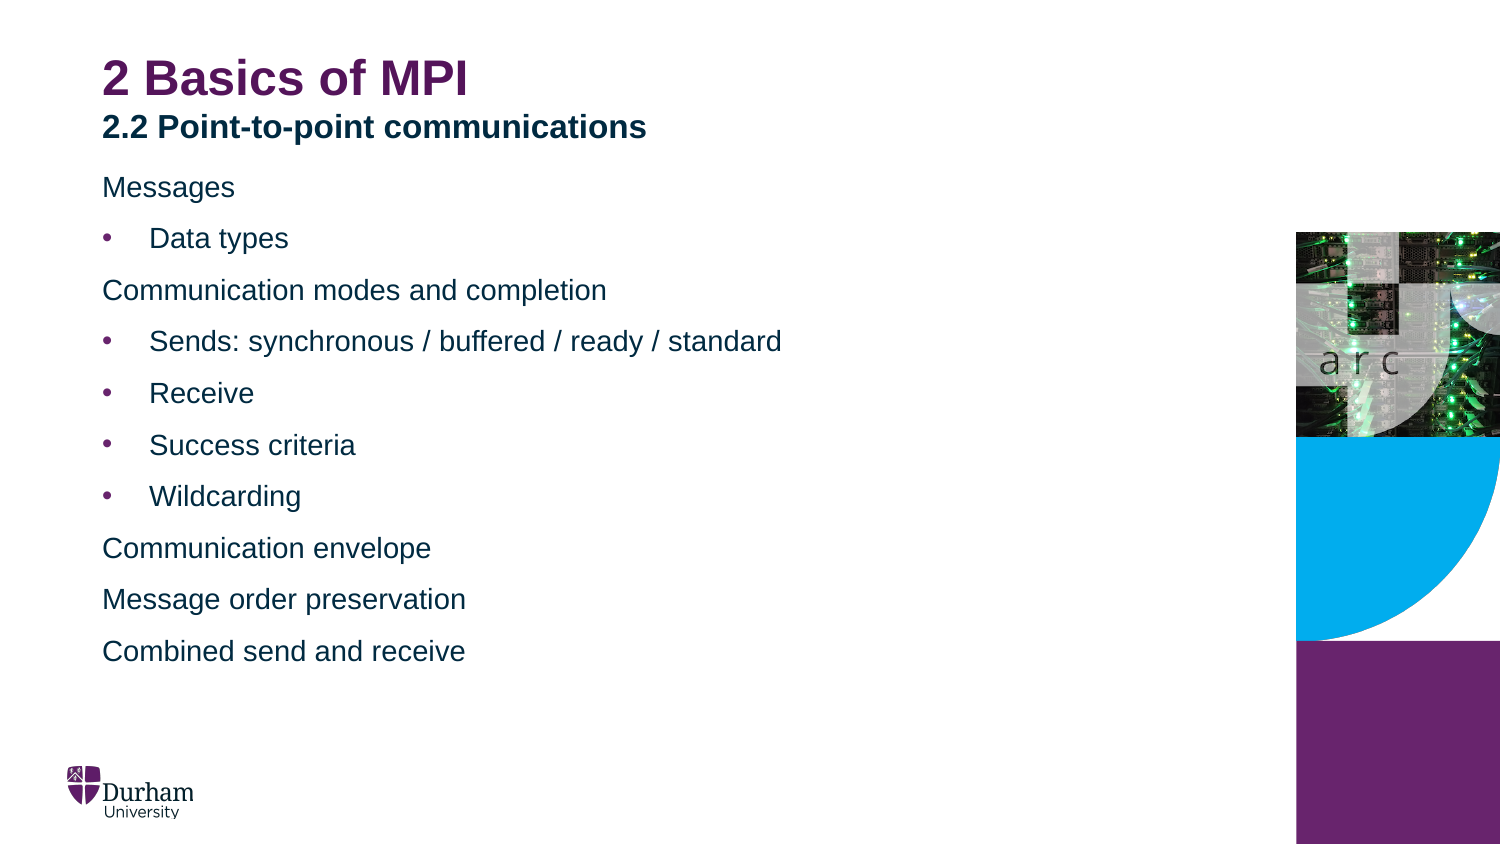

# 2 Basics of MPI 2.2 Point-to-point communications
Messages
Data types
Communication modes and completion
Sends: synchronous / buffered / ready / standard
Receive
Success criteria
Wildcarding
Communication envelope
Message order preservation
Combined send and receive